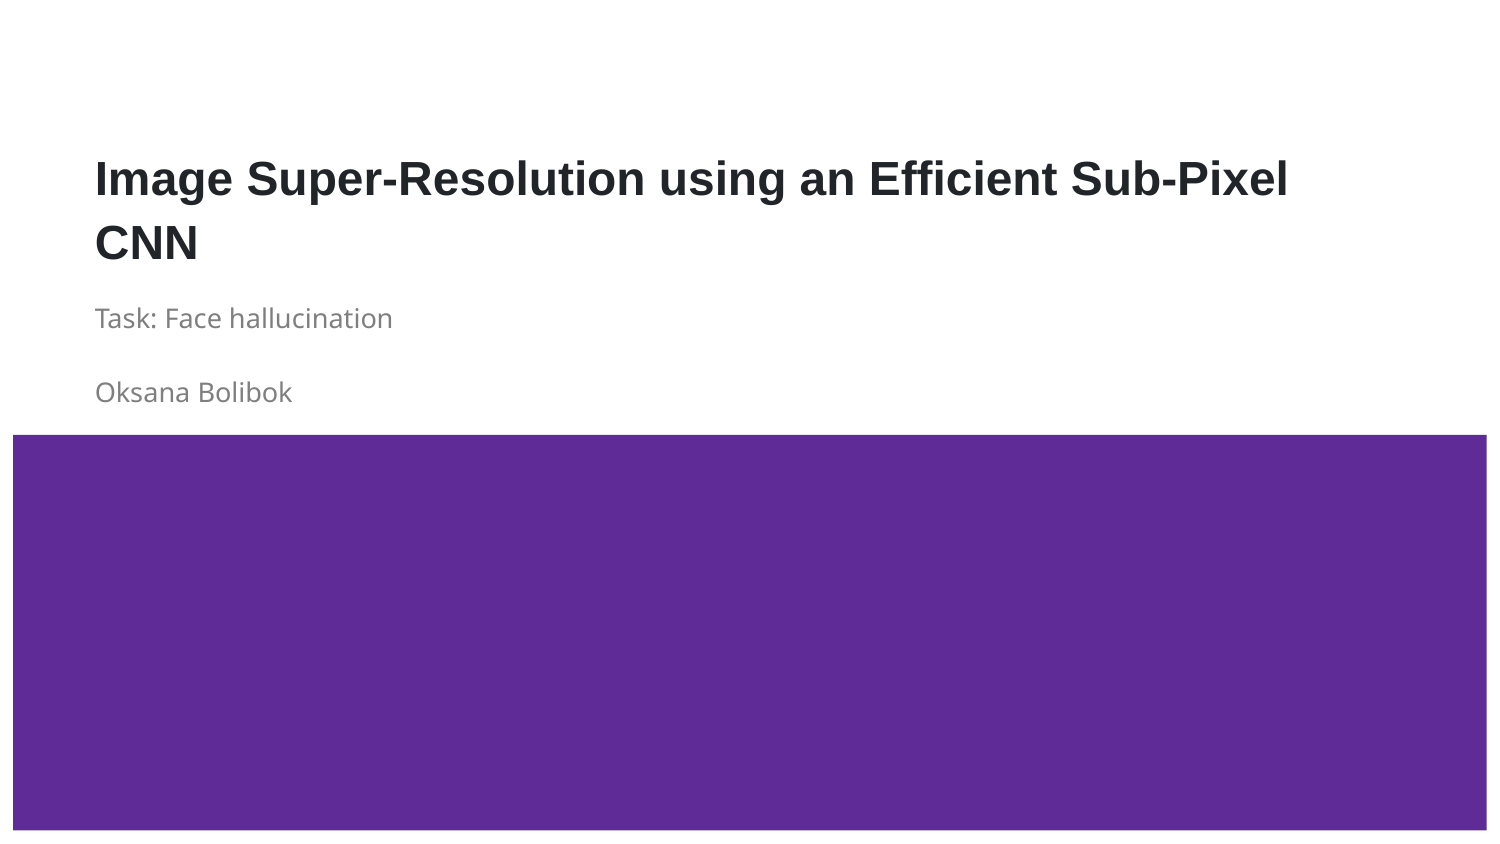

# Image Super-Resolution using an Efficient Sub-Pixel CNN
Task: Face hallucination
Oksana Bolibok